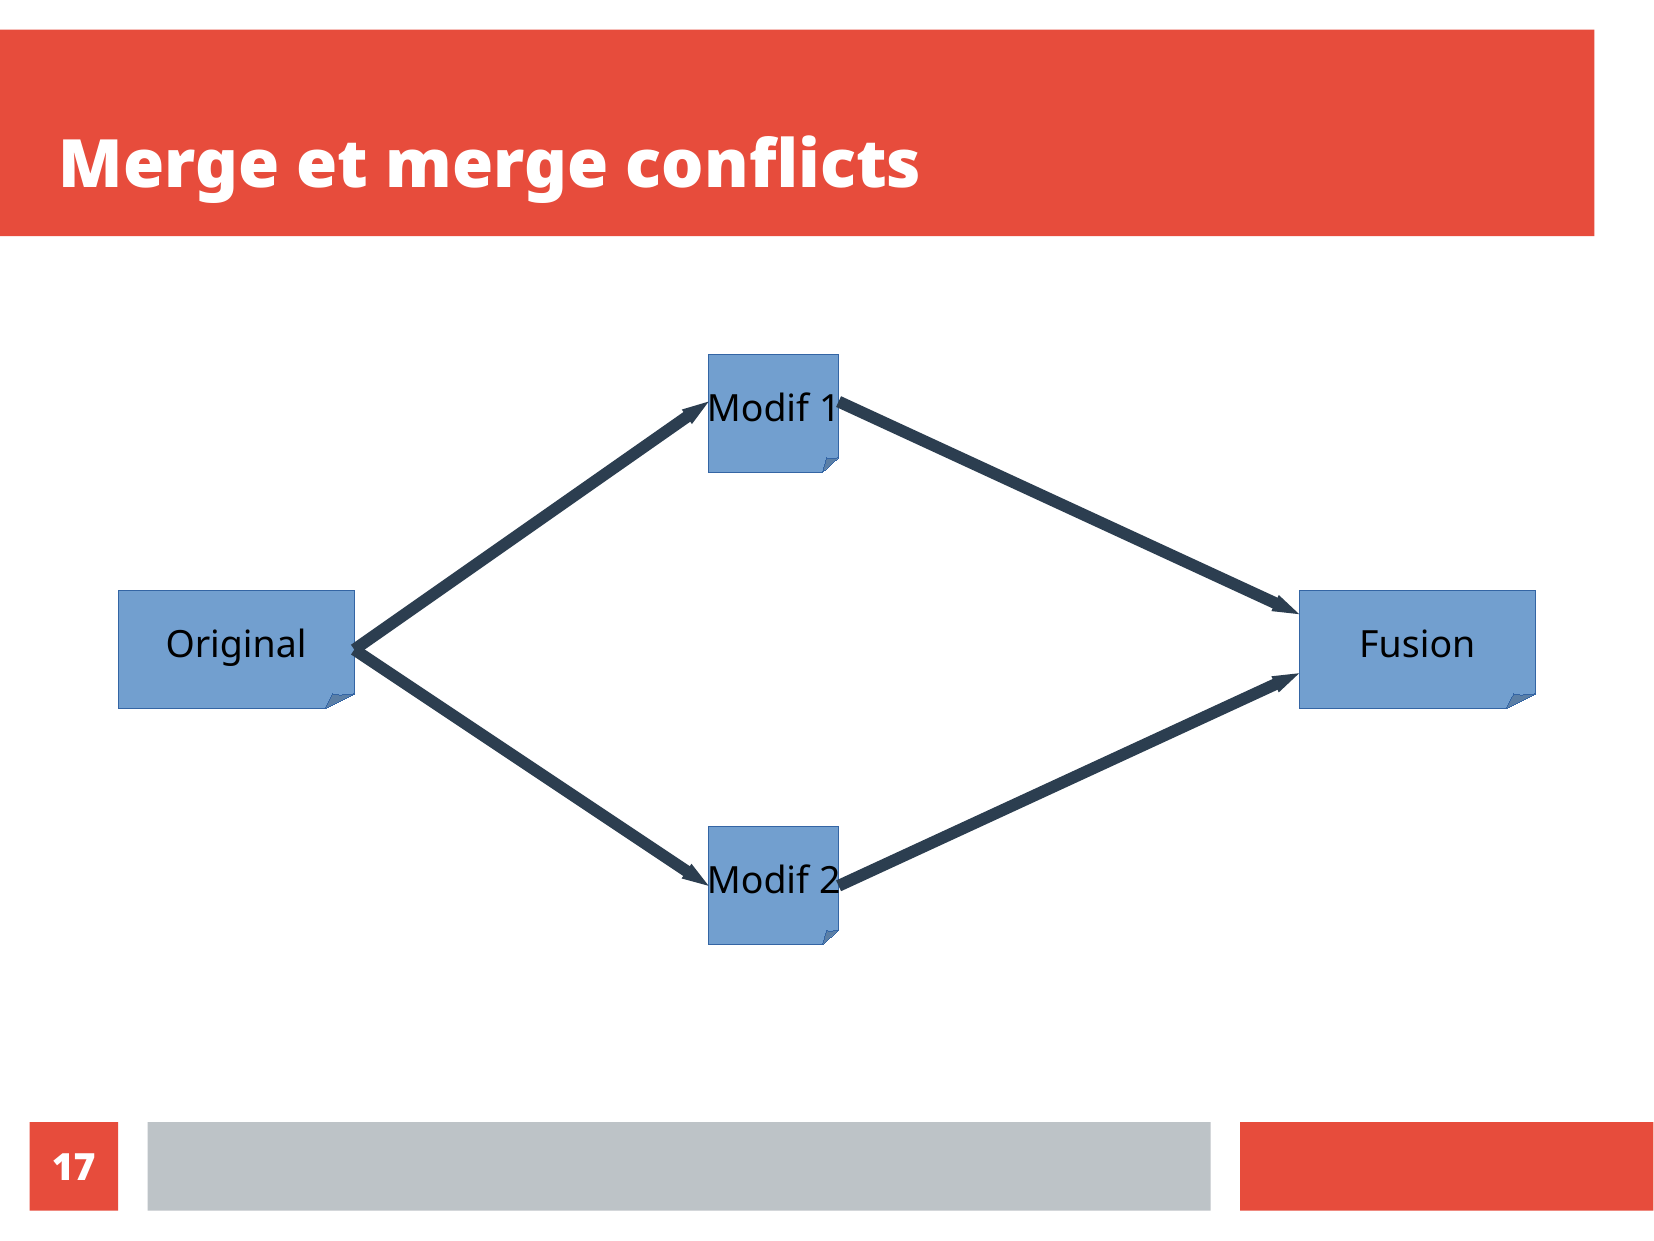

# Merge et merge conflicts
Modif 1
Original
Fusion
Modif 2
17